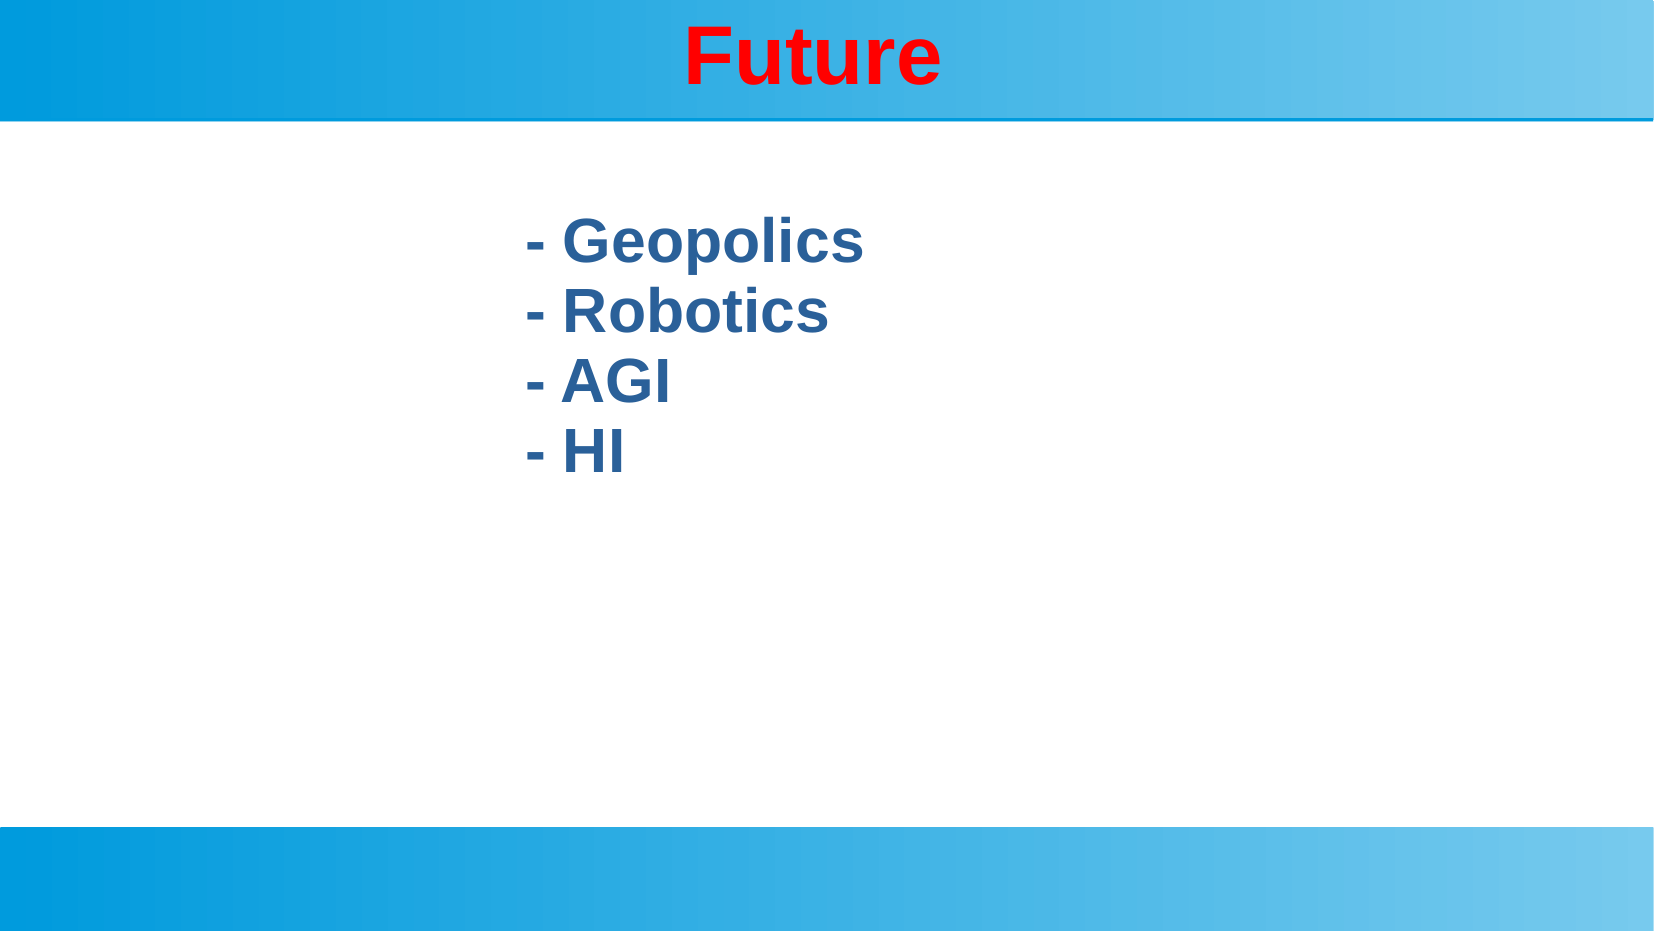

# Future
- Geopolics
- Robotics
- AGI
- HI